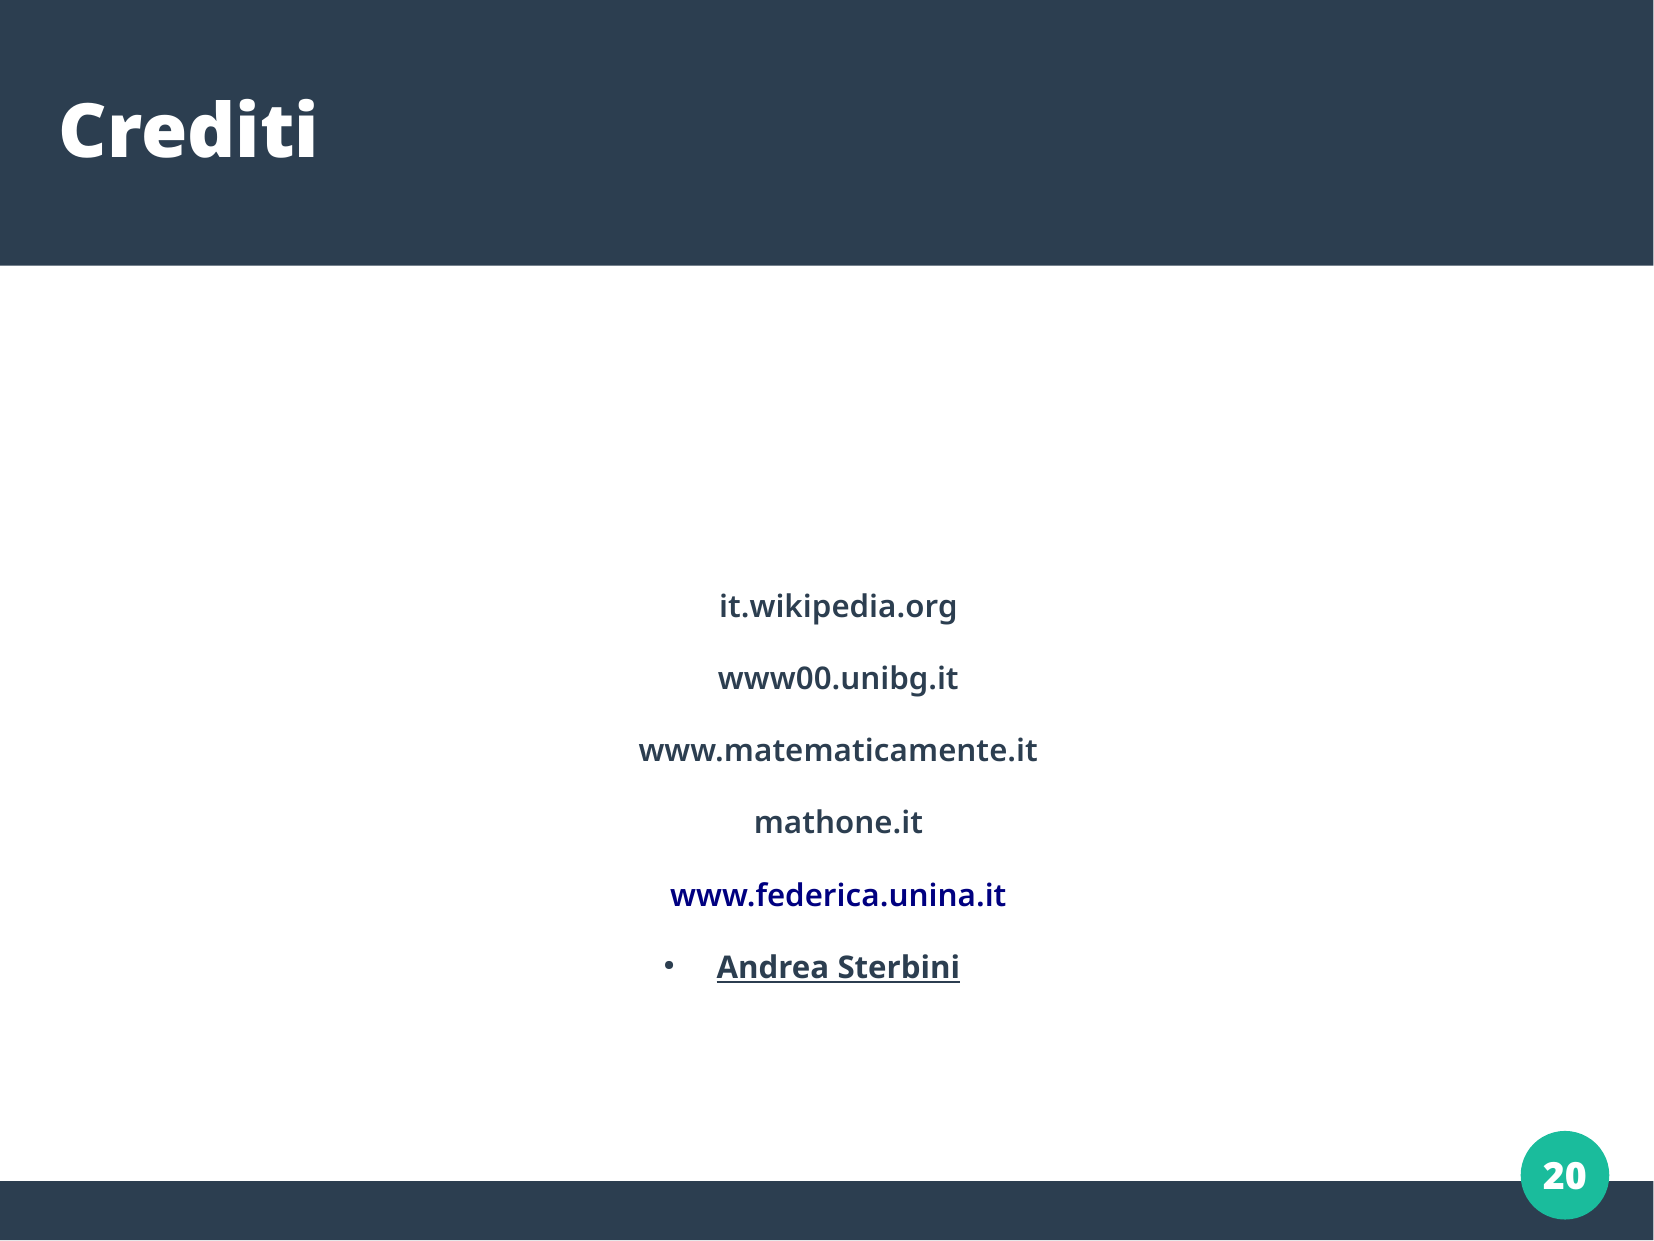

# Crediti
it.wikipedia.org
www00.unibg.it
www.matematicamente.it
mathone.it
www.federica.unina.it
Andrea Sterbini
20